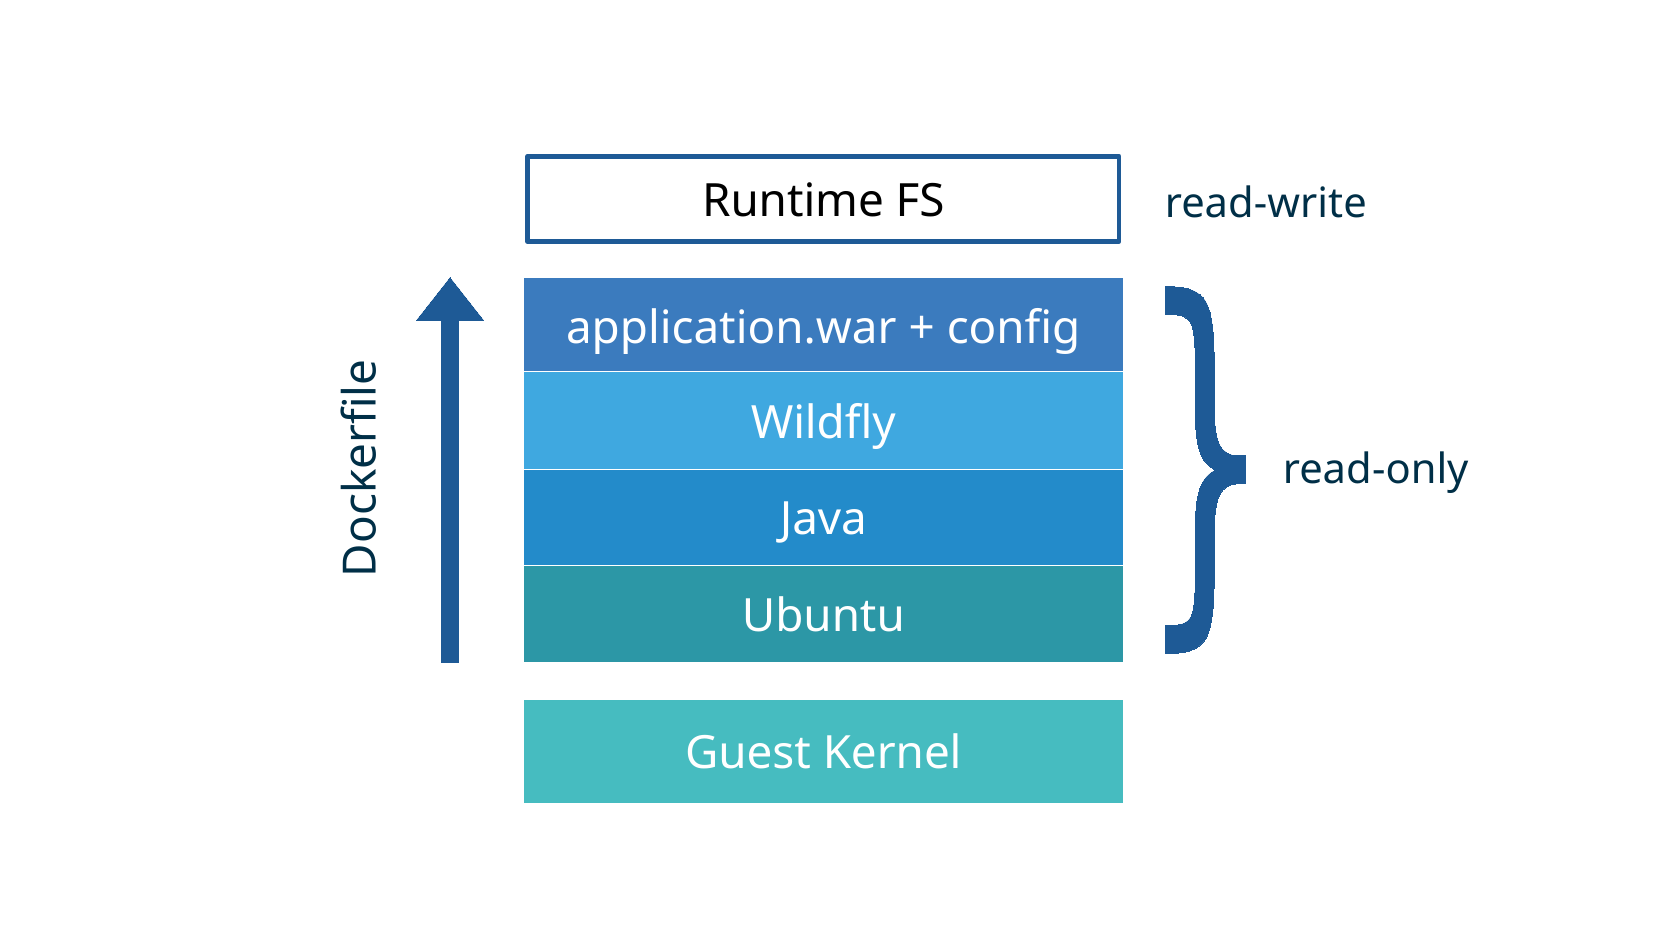

#
Runtime FS
read-write
application.war + config
Wildfly
Dockerfile
read-only
Java
Ubuntu
Guest Kernel